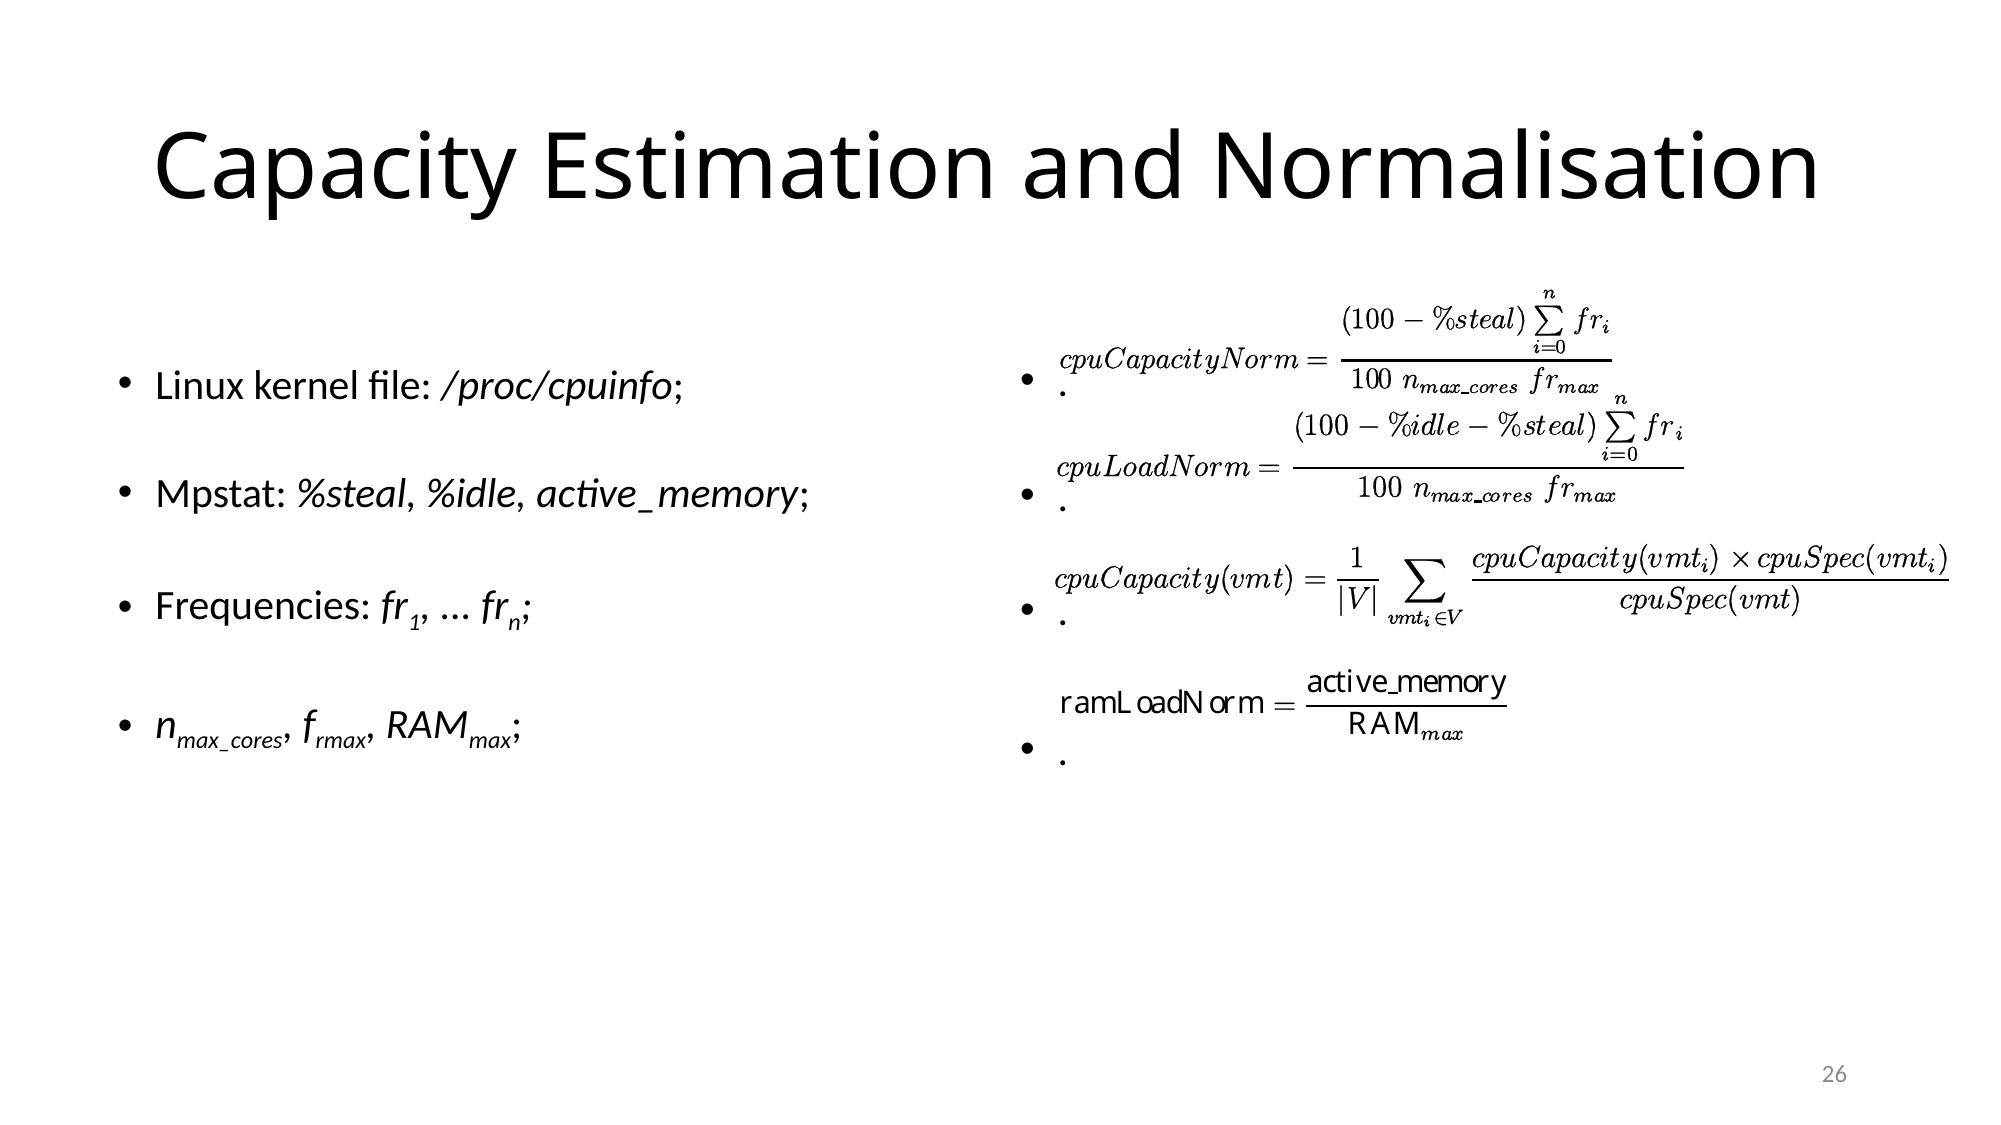

# Capacity Estimation and Normalisation
.
.
.
.
Linux kernel file: /proc/cpuinfo;
Mpstat: %steal, %idle, active_memory;
Frequencies: fr1, ... frn;
nmax_cores, frmax, RAMmax;